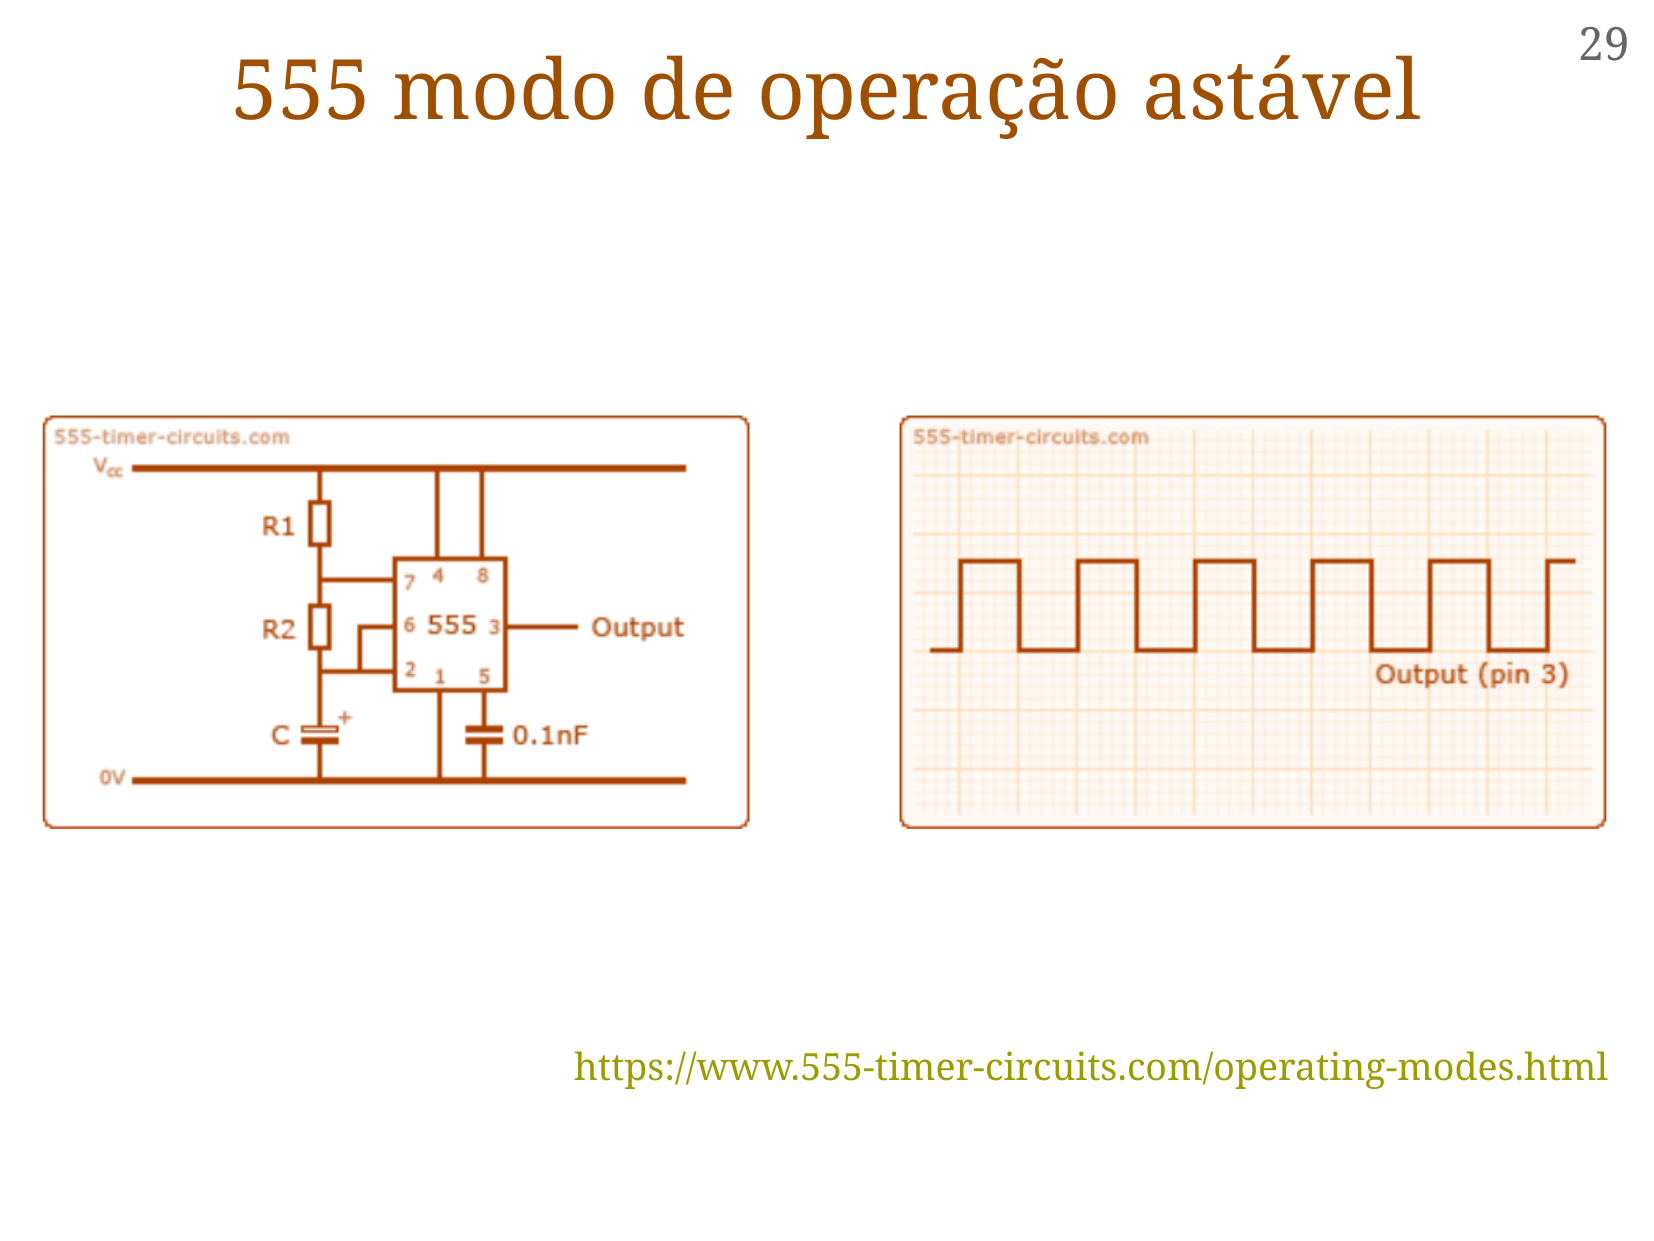

29
# 555 modo de operação astável
https://www.555-timer-circuits.com/operating-modes.html